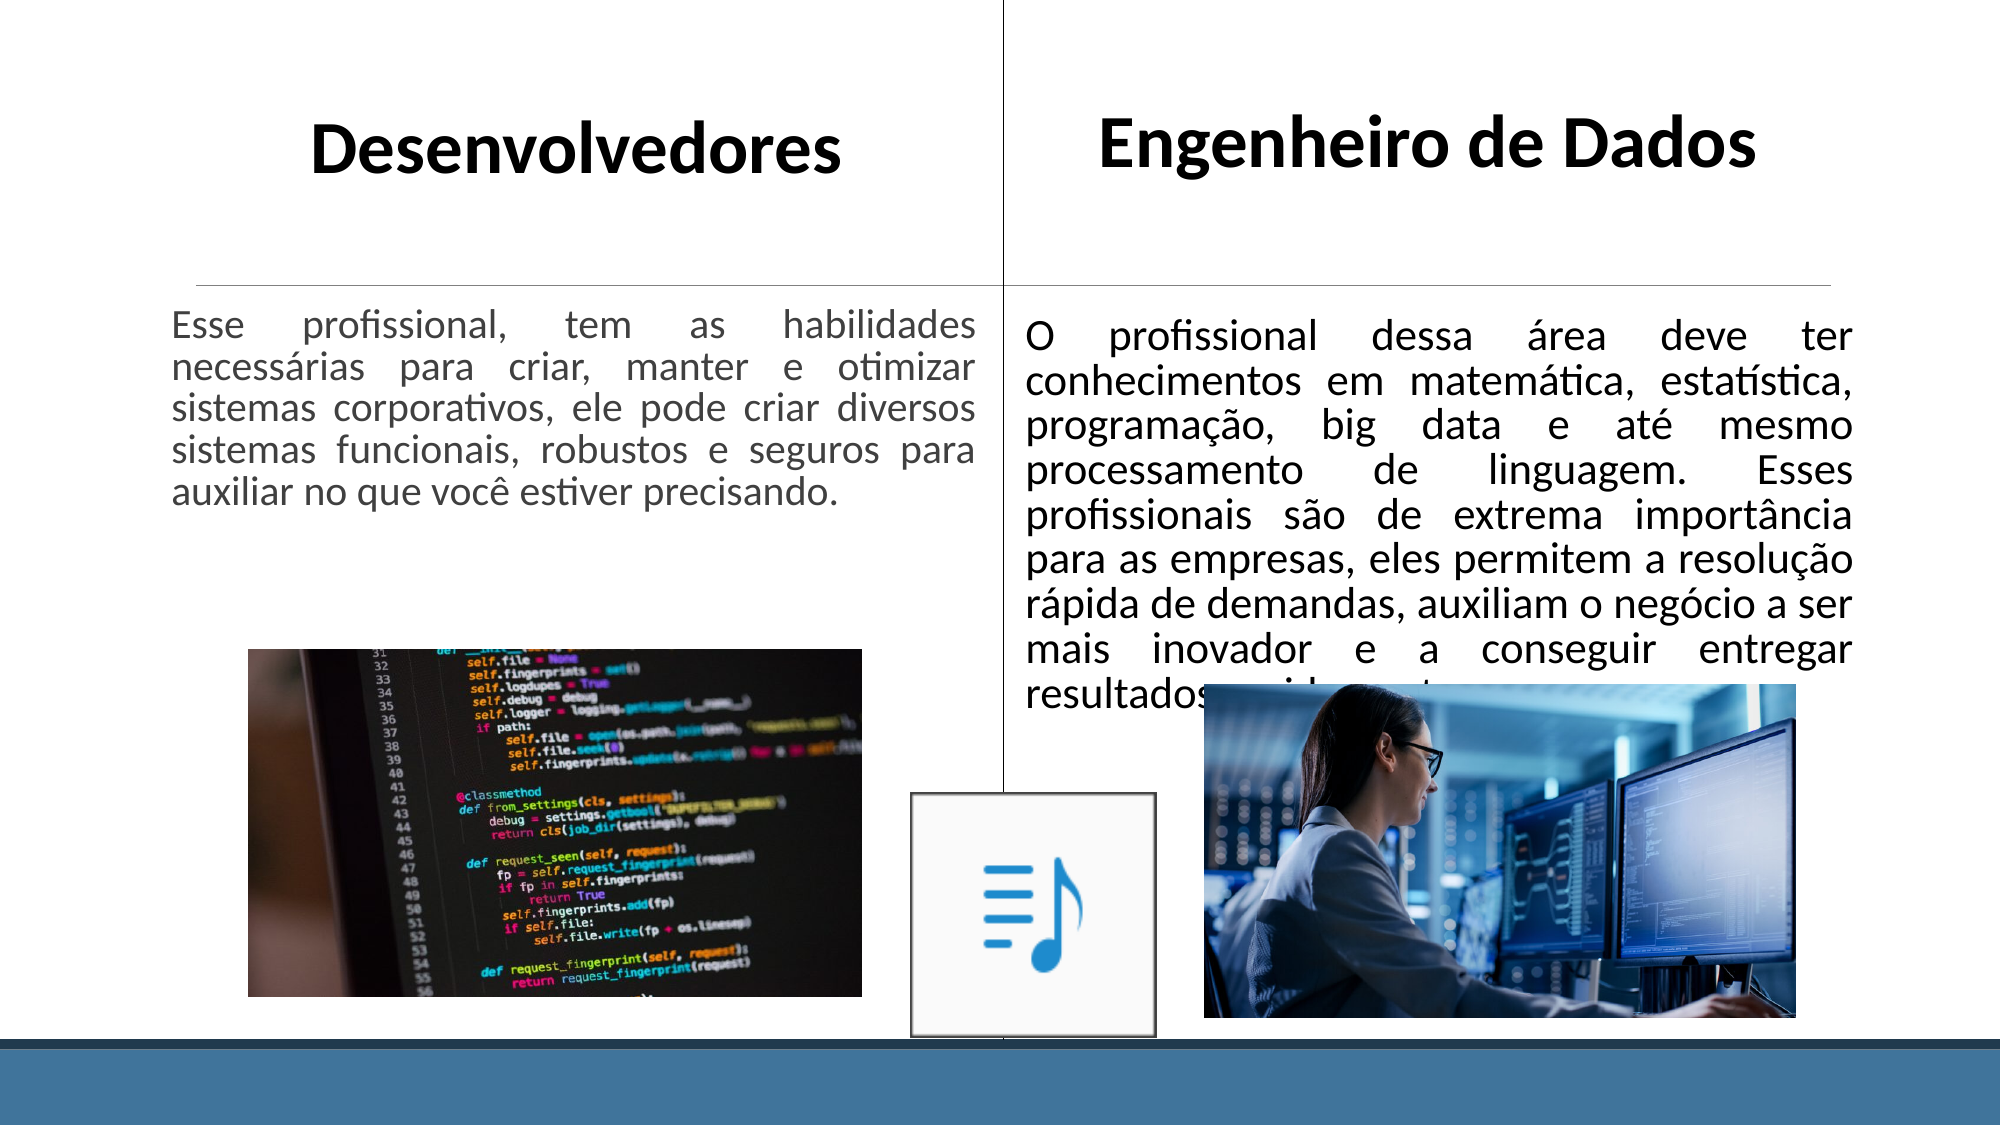

Desenvolvedores
Engenheiro de Dados
Esse profissional, tem as habilidades necessárias para criar, manter e otimizar sistemas corporativos, ele pode criar diversos sistemas funcionais, robustos e seguros para auxiliar no que você estiver precisando.
O profissional dessa área deve ter conhecimentos em matemática, estatística, programação, big data e até mesmo processamento de linguagem. Esses profissionais são de extrema importância para as empresas, eles permitem a resolução rápida de demandas, auxiliam o negócio a ser mais inovador e a conseguir entregar resultados rapidamente.